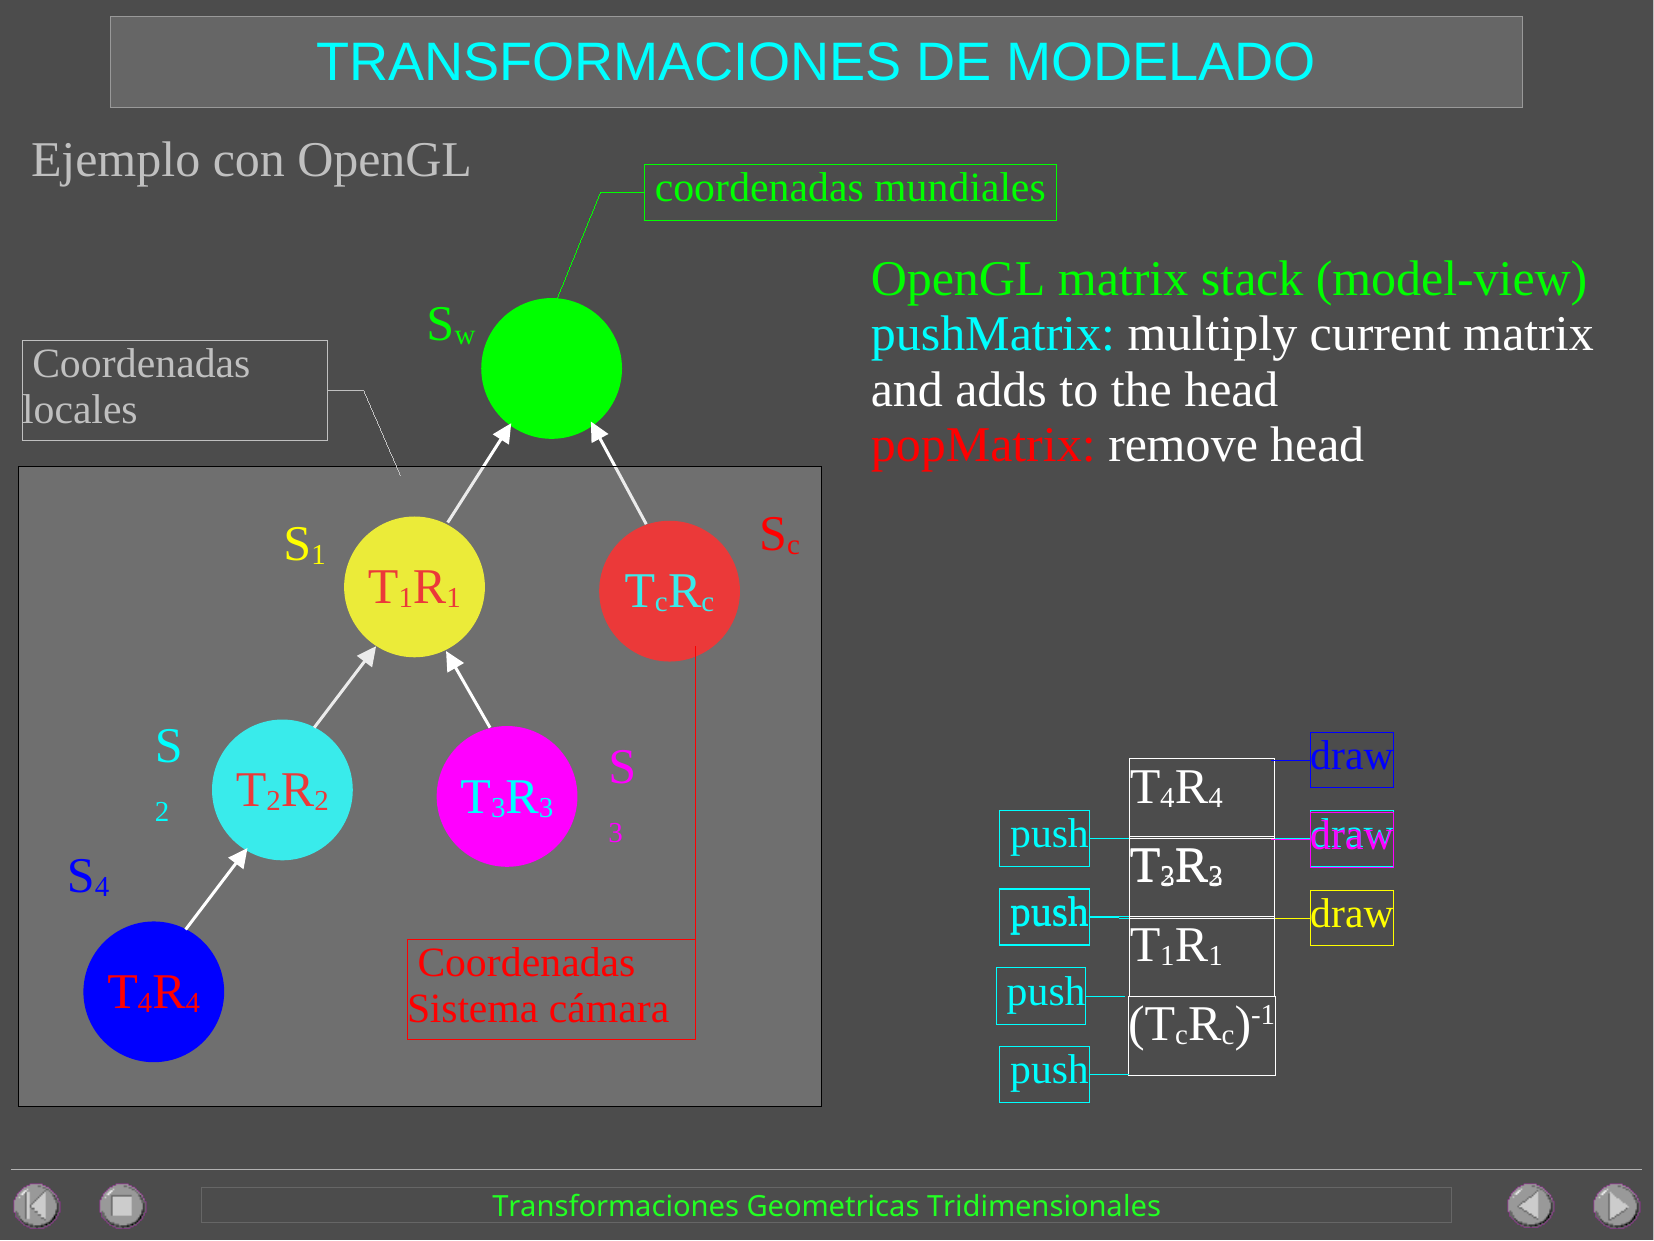

# TRANSFORMACIONES DE MODELADO
Ejemplo con OpenGL
OpenGL matrix stack (model-view)
pushMatrix: multiply current matrix
and adds to the head
popMatrix: remove head
Sw
Sc
S1
T1R1
TcRc
S2
T2R2
T3R3
T4R4
S3
T2R2
T3R3
S4
T1R1
T4R4
(TcRc)-1